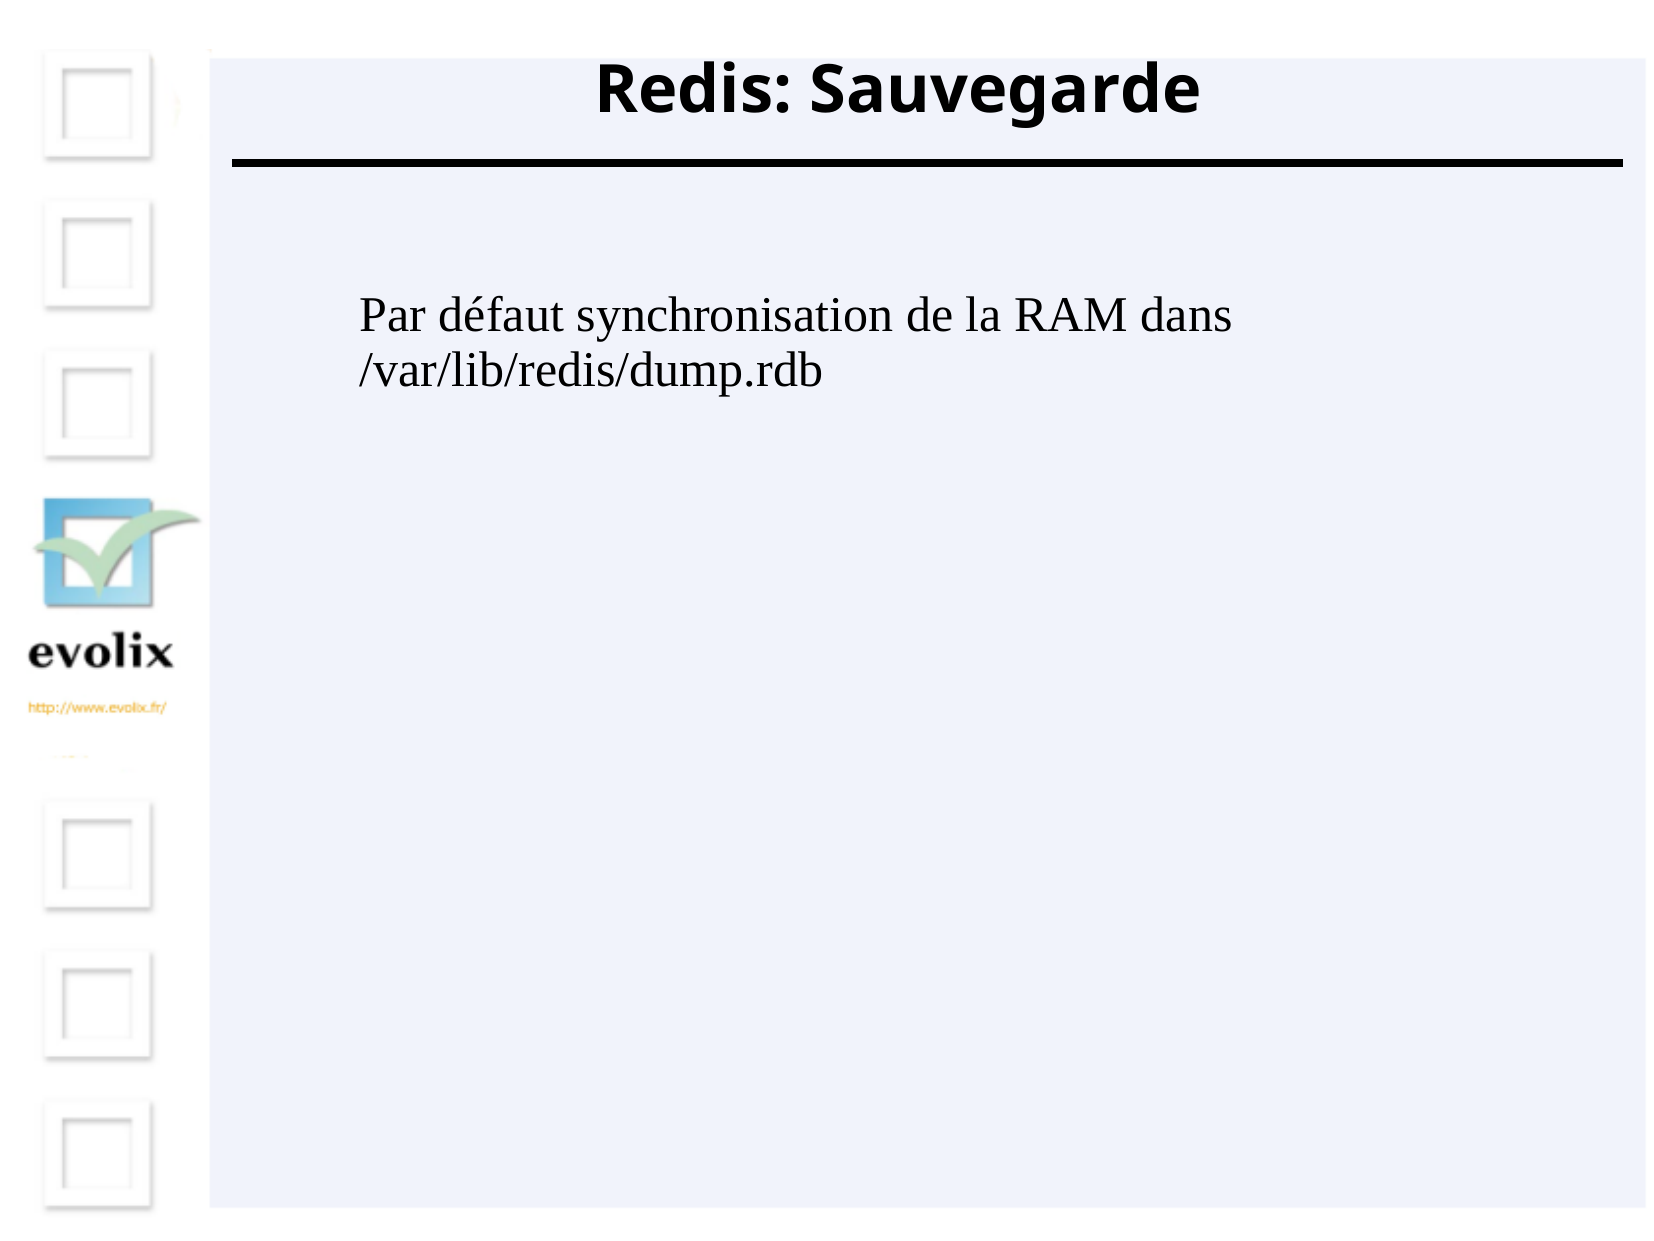

# Redis: Sauvegarde
Par défaut synchronisation de la RAM dans /var/lib/redis/dump.rdb